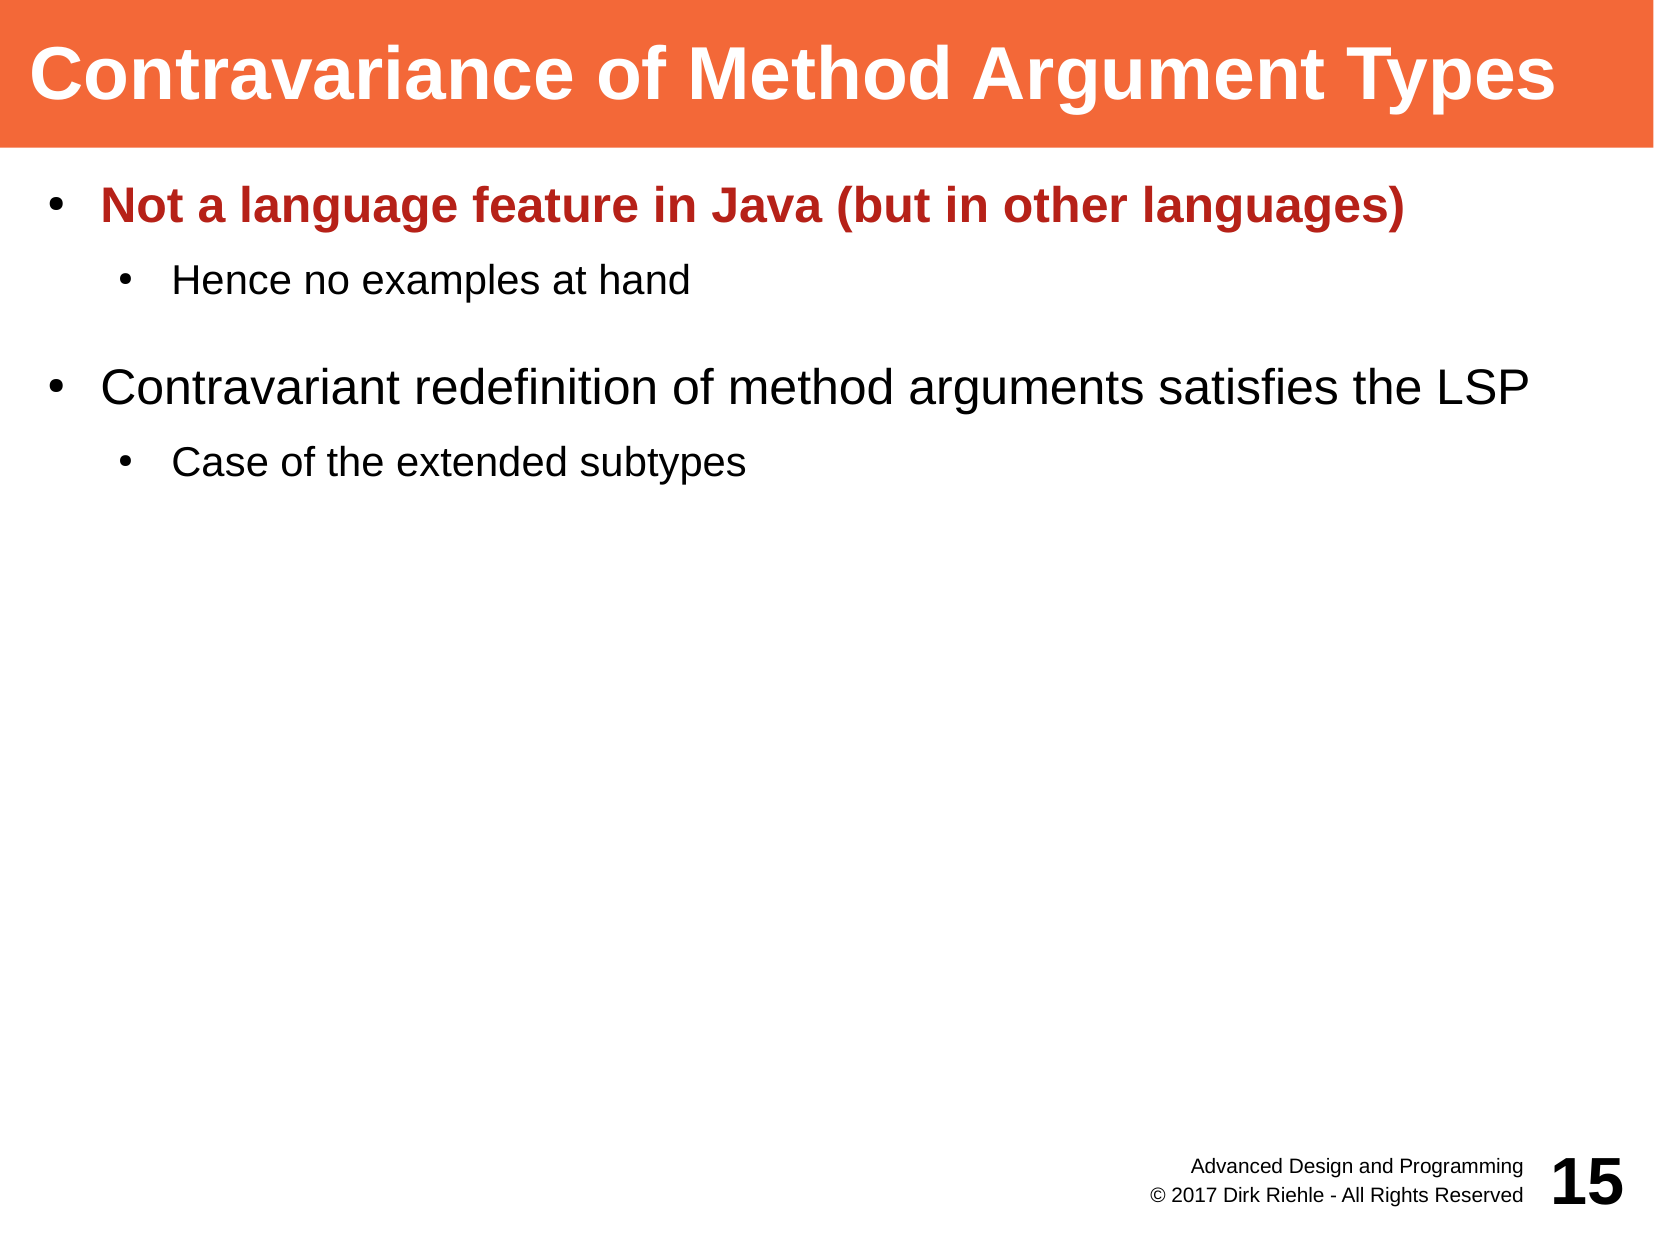

# Contravariance of Method Argument Types
Not a language feature in Java (but in other languages)
Hence no examples at hand
Contravariant redefinition of method arguments satisfies the LSP
Case of the extended subtypes
Advanced Design and Programming
15
© 2017 Dirk Riehle - All Rights Reserved